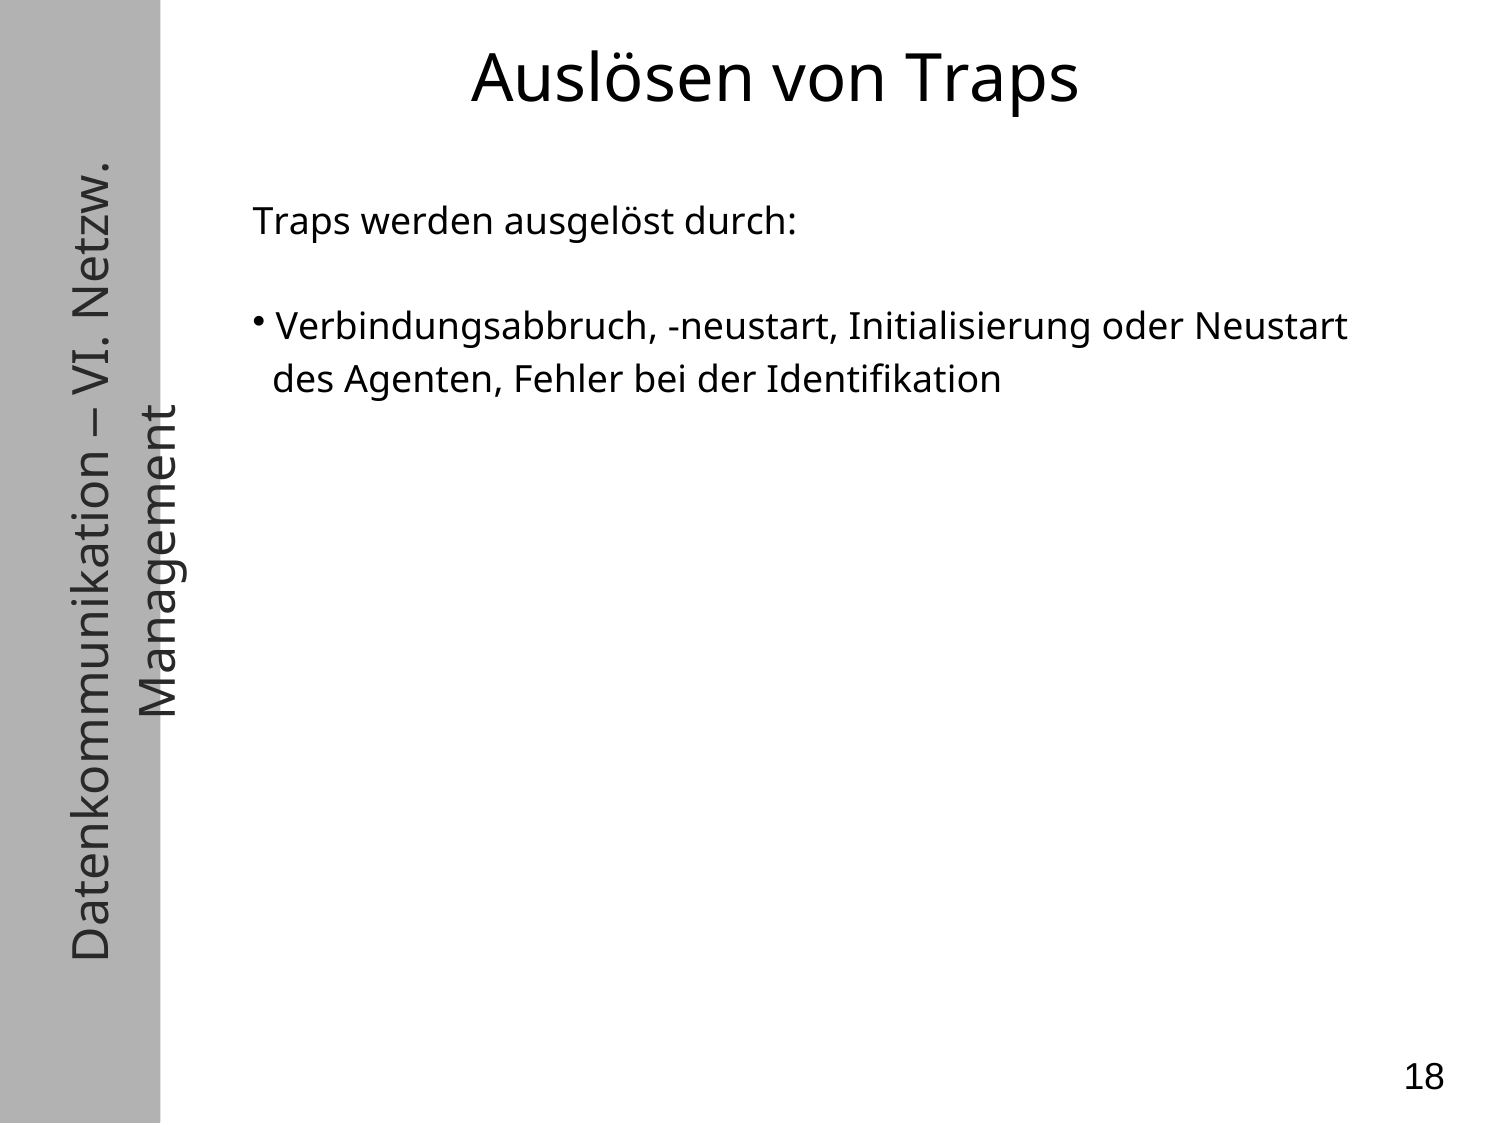

Auslösen von Traps
Traps werden ausgelöst durch:
 Verbindungsabbruch, -neustart, Initialisierung oder Neustart
 des Agenten, Fehler bei der Identifikation
Datenkommunikation – VI. Netzw. Management